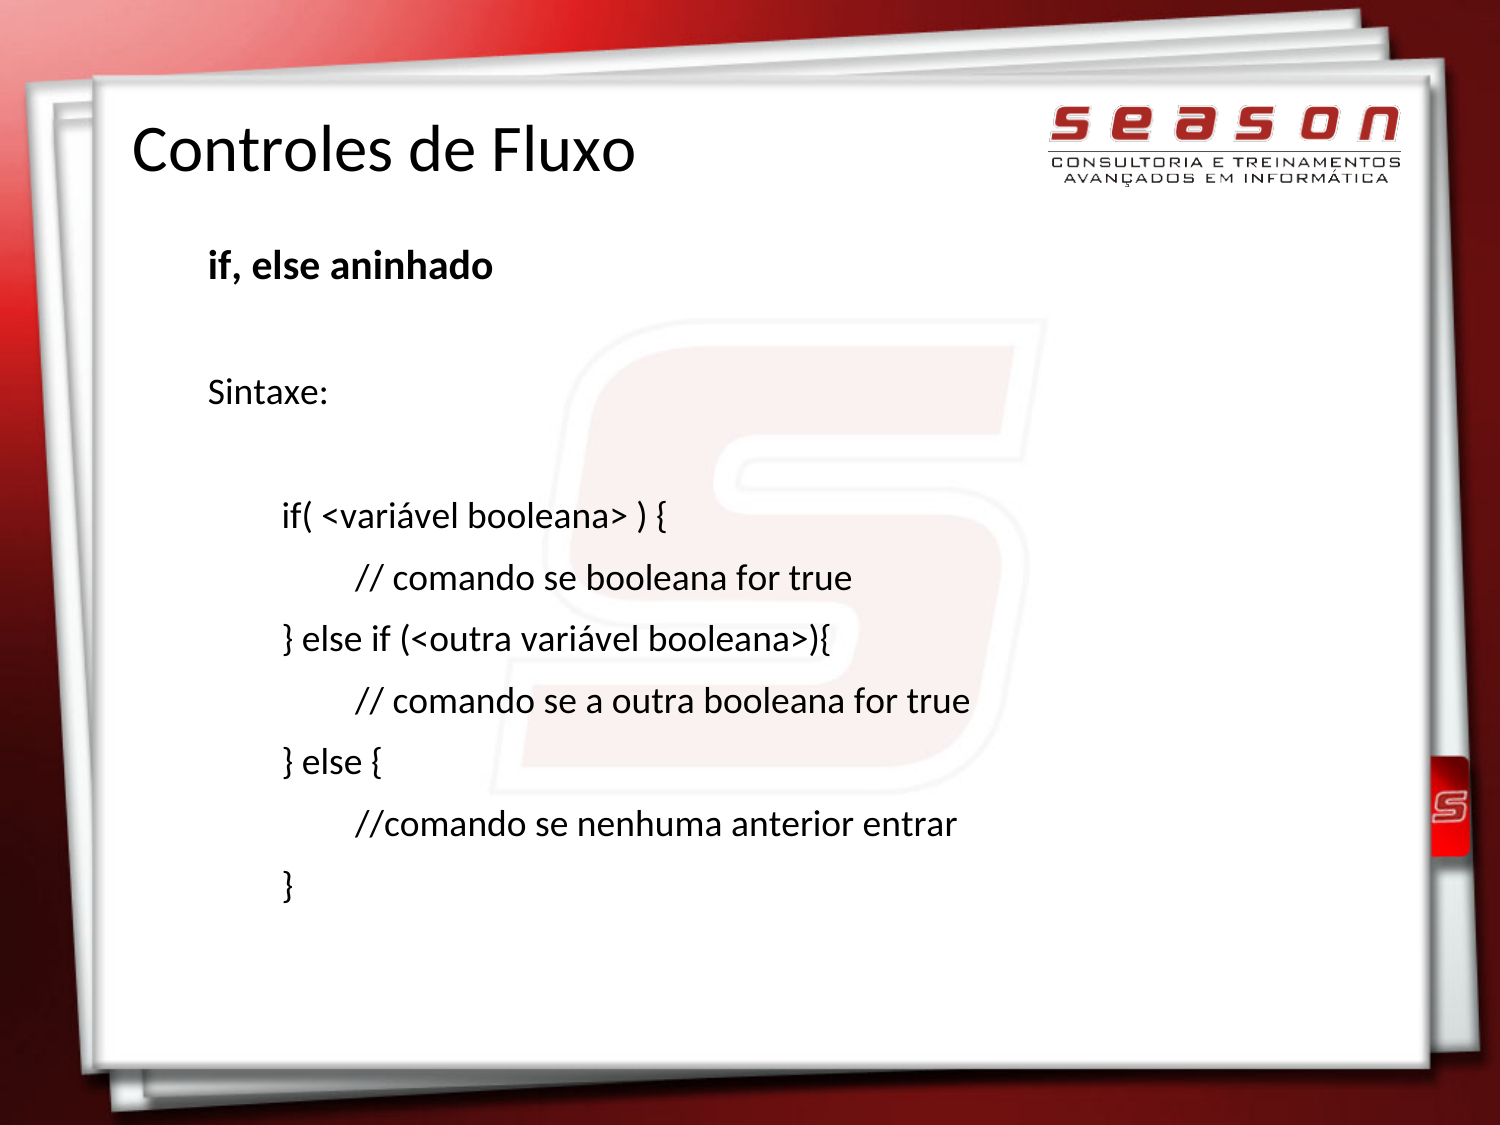

# Controles de Fluxo
if, else aninhado
Sintaxe:
	if( <variável booleana> ) {
		// comando se booleana for true
	} else if (<outra variável booleana>){
		// comando se a outra booleana for true
	} else {
		//comando se nenhuma anterior entrar
	}